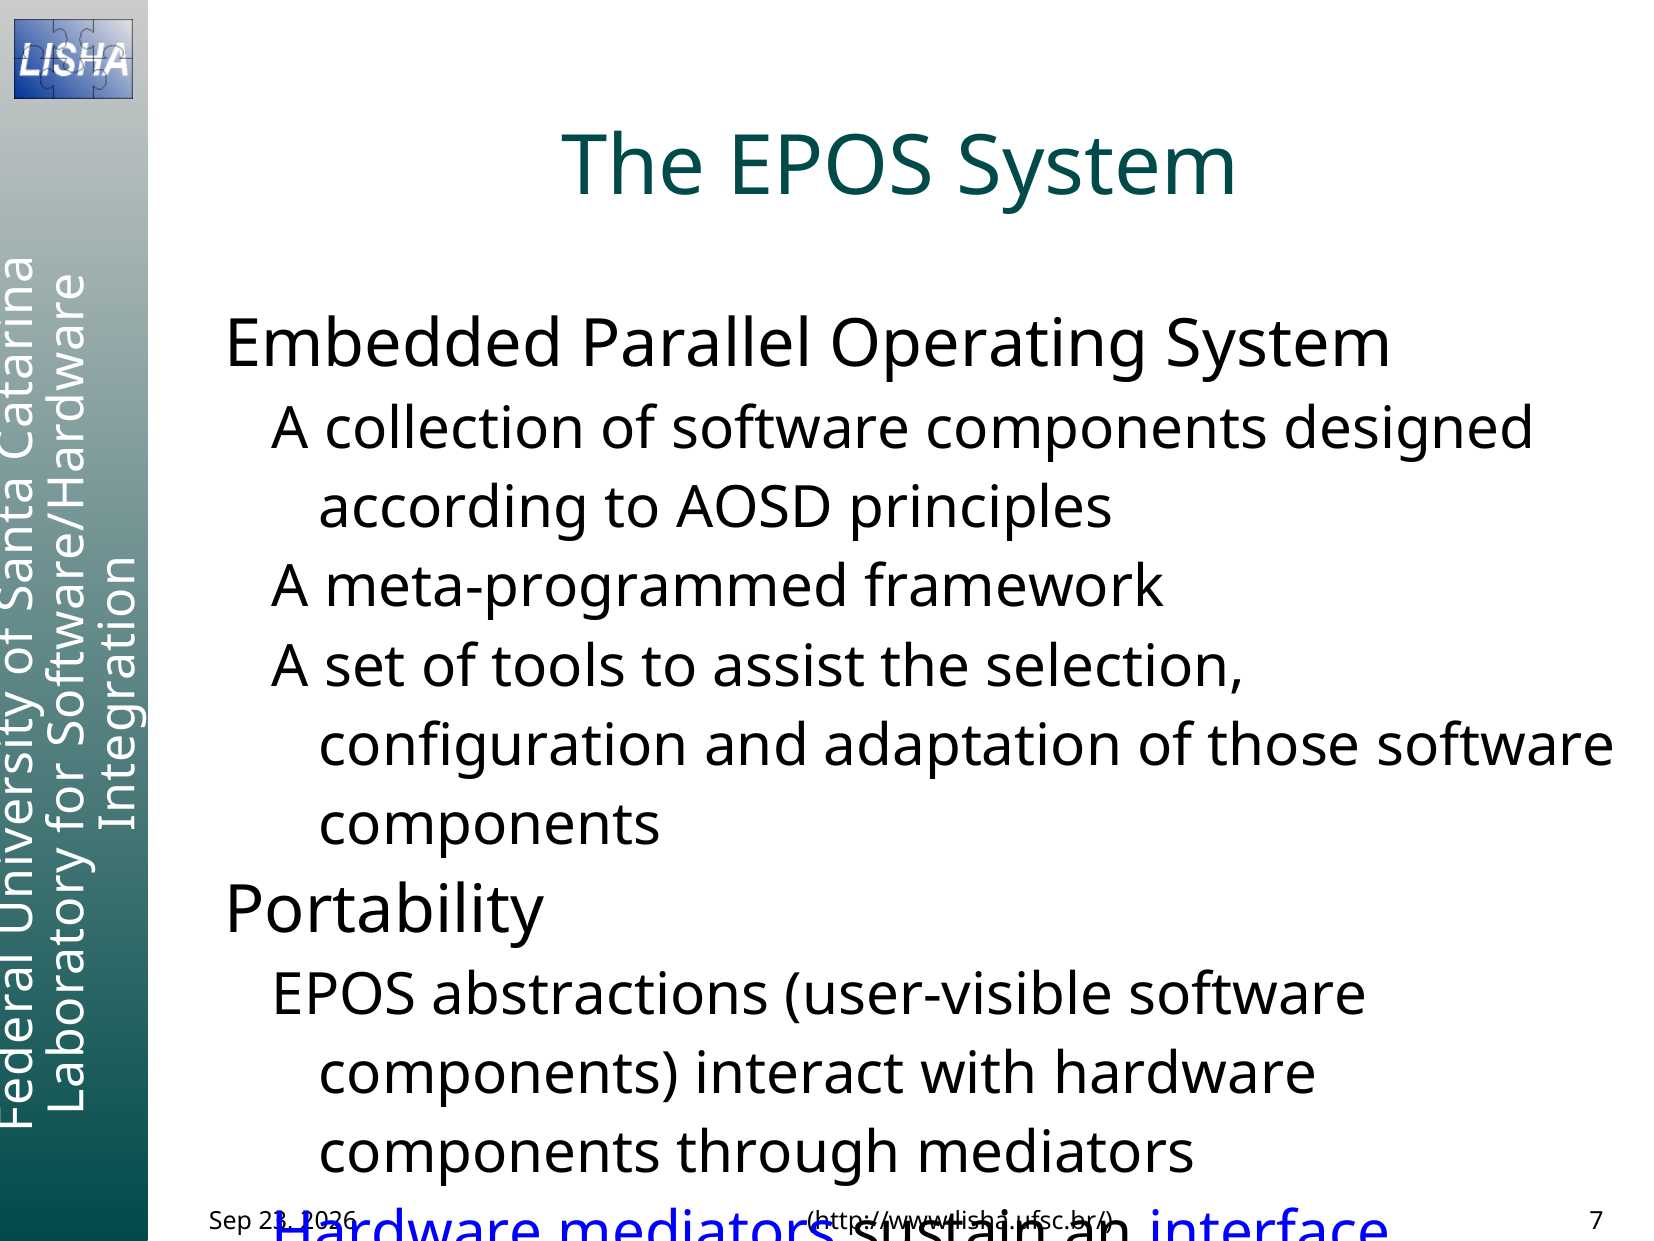

# The EPOS System
Embedded Parallel Operating System
A collection of software components designed according to AOSD principles
A meta-programmed framework
A set of tools to assist the selection, configuration and adaptation of those software components
Portability
EPOS abstractions (user-visible software components) interact with hardware components through mediators
Hardware mediators sustain an interface contract between system abstractions and the machine